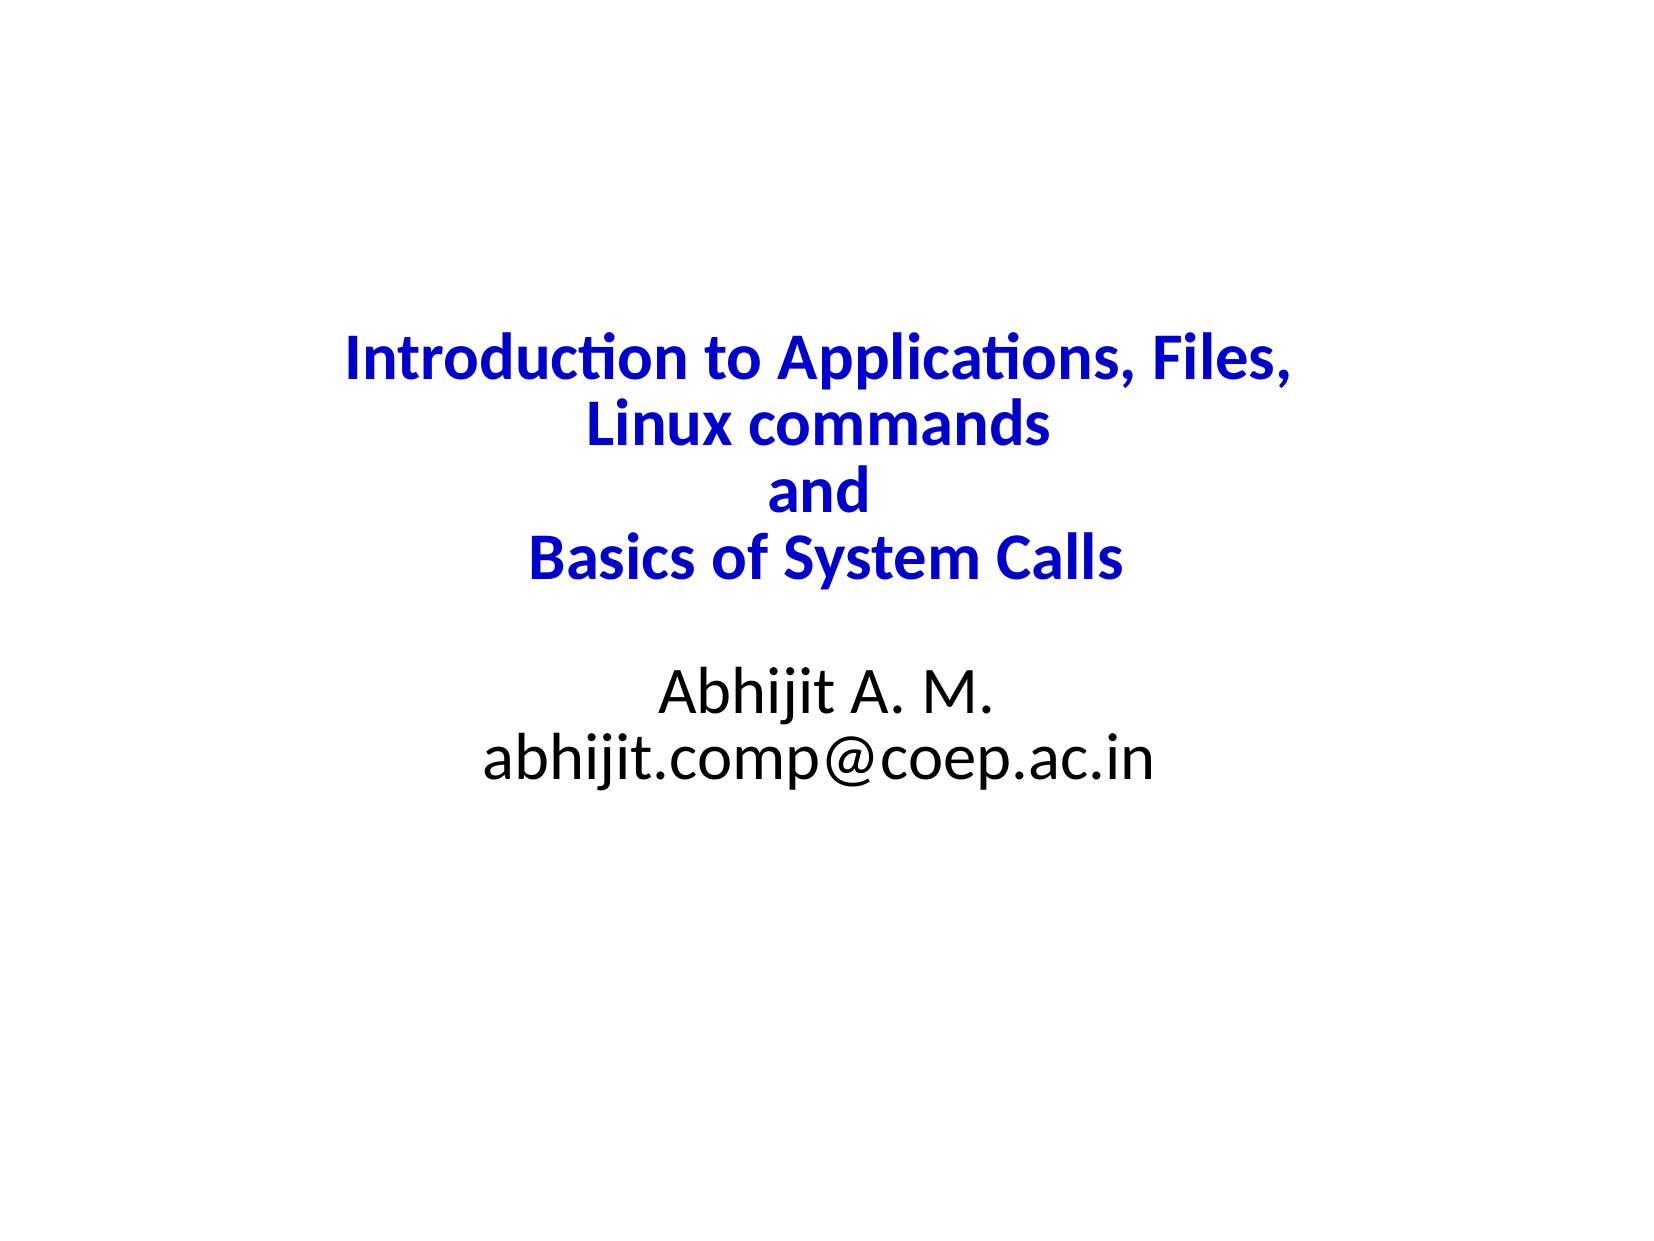

# Introduction to Applications, Files,
Linux commands
and
Basics of System Calls
Abhijit A. M.
abhijit.comp@coep.ac.in